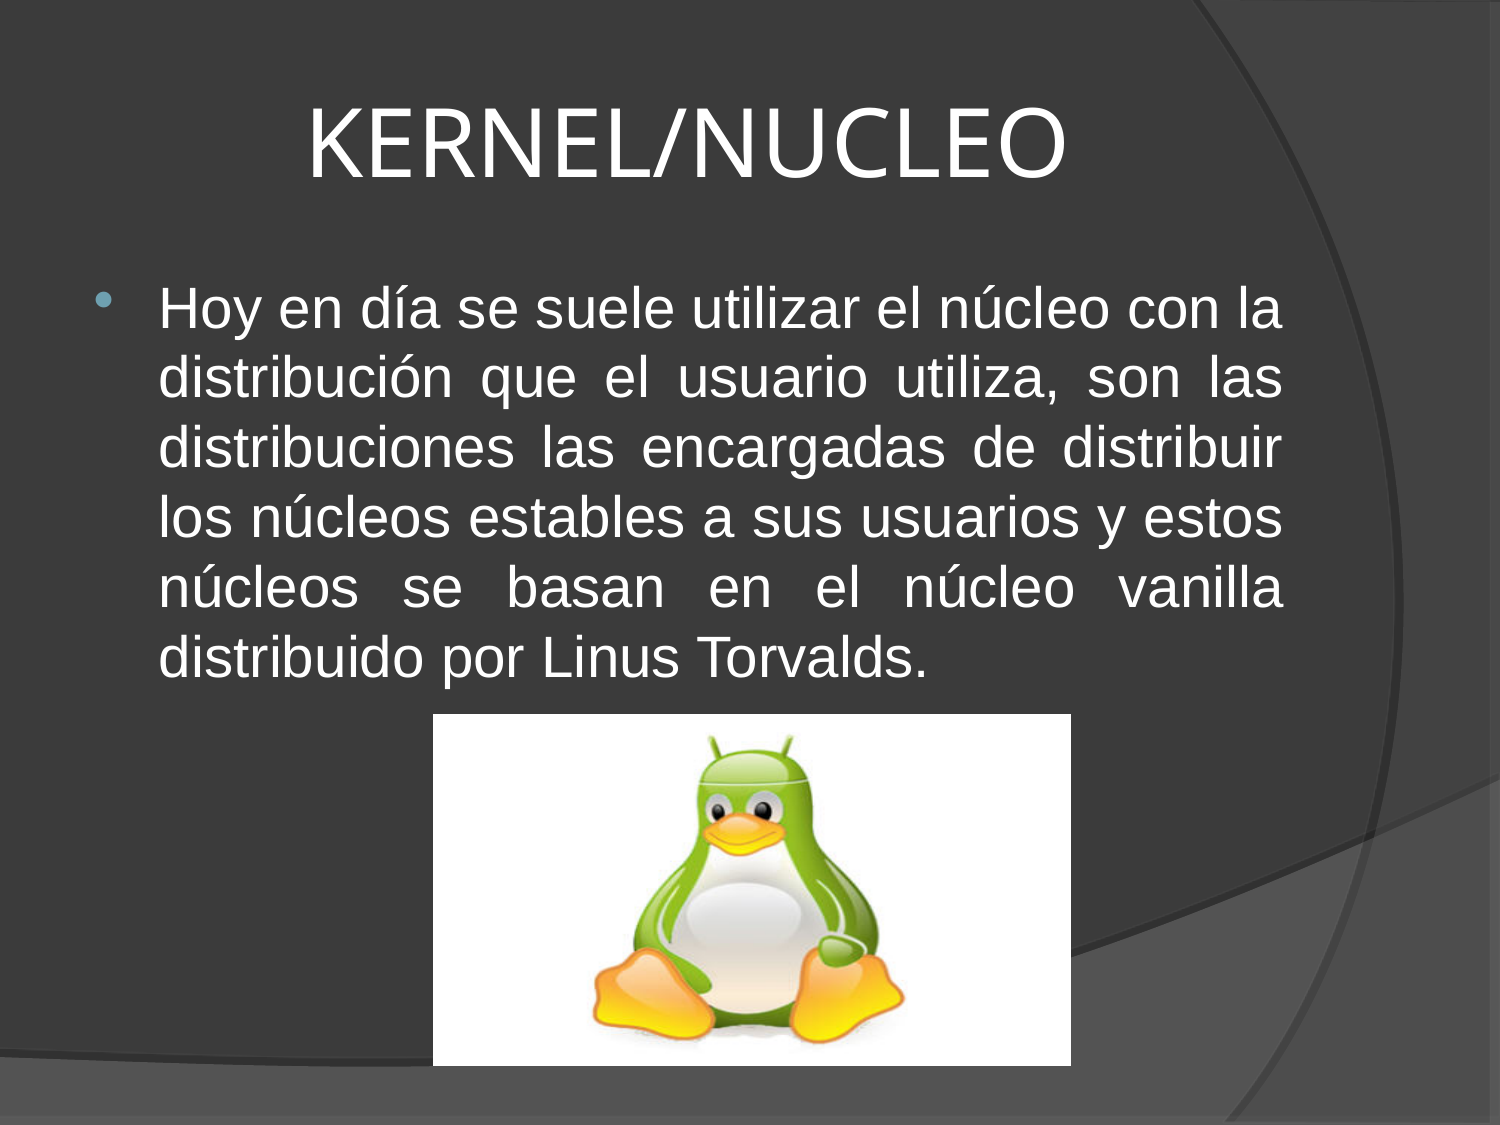

# KERNEL/NUCLEO
Hoy en día se suele utilizar el núcleo con la distribución que el usuario utiliza, son las distribuciones las encargadas de distribuir los núcleos estables a sus usuarios y estos núcleos se basan en el núcleo vanilla distribuido por Linus Torvalds.